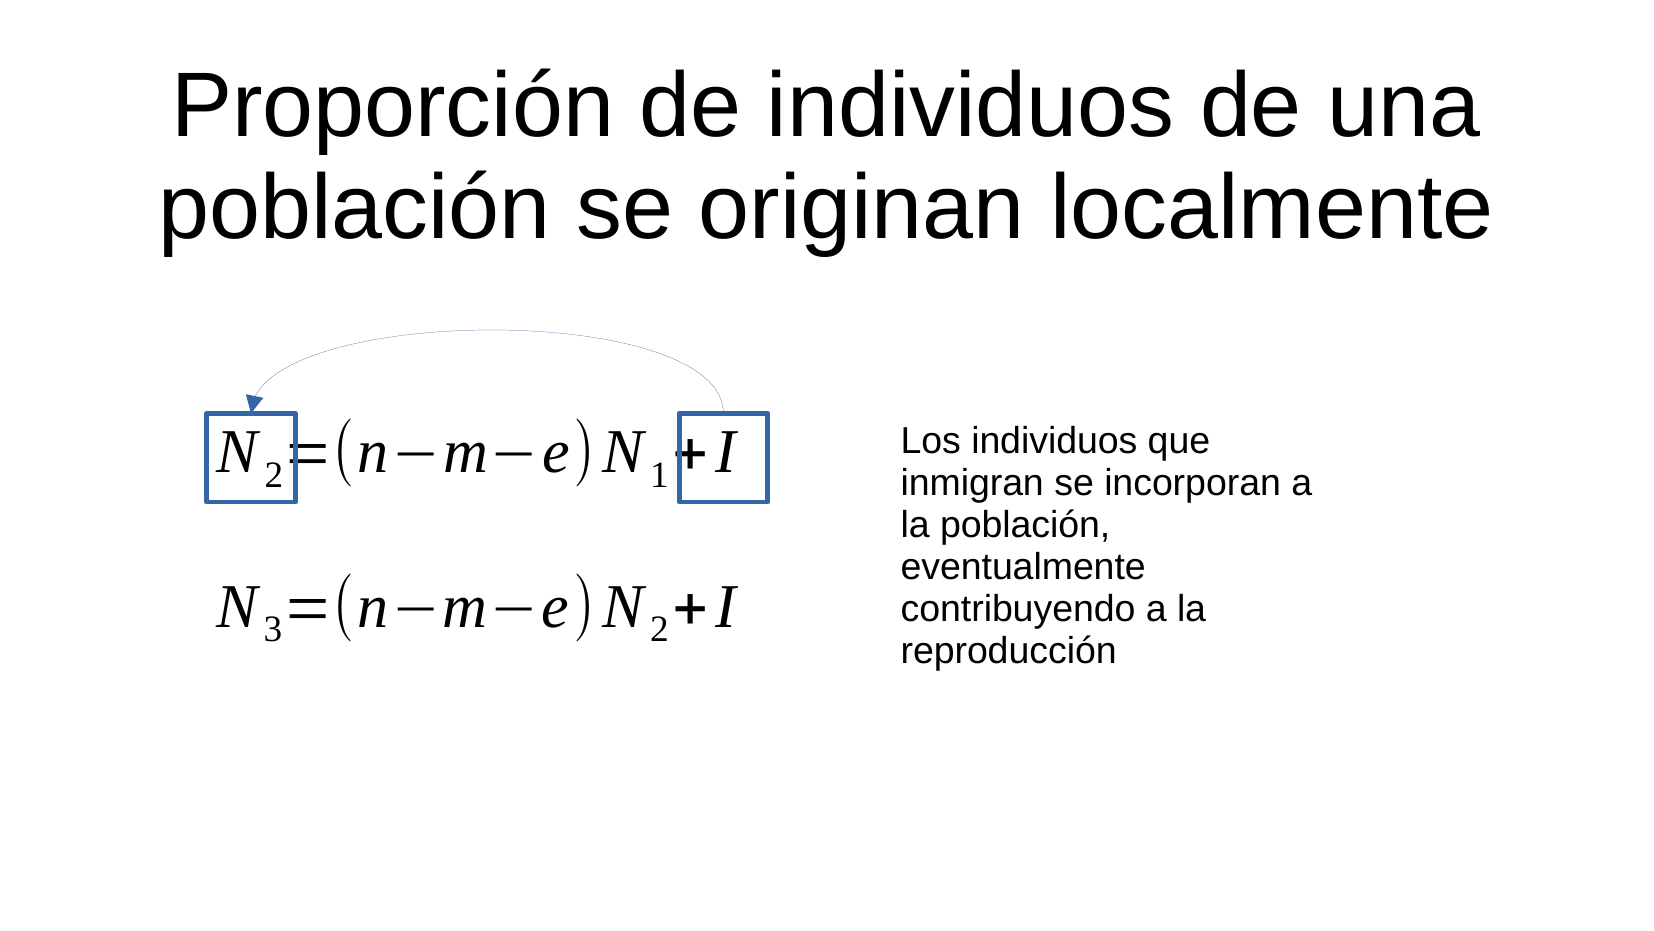

# Proporción de individuos de una población se originan localmente
Los individuos que inmigran se incorporan a la población, eventualmente contribuyendo a la reproducción